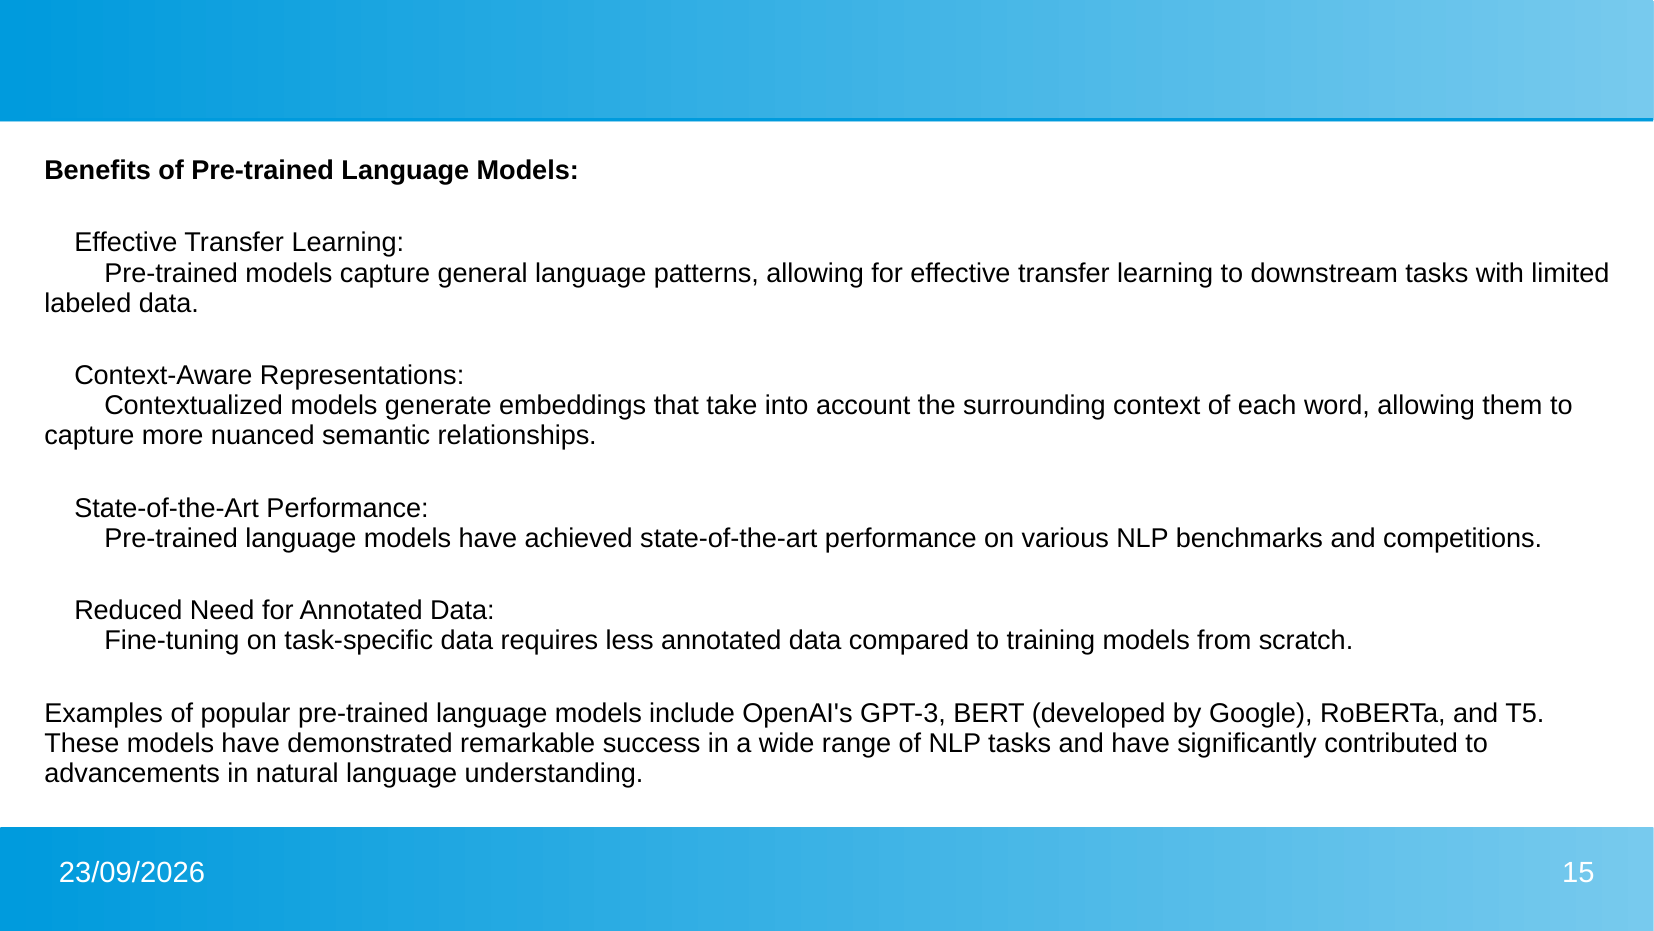

#
Benefits of Pre-trained Language Models:
 Effective Transfer Learning:
 Pre-trained models capture general language patterns, allowing for effective transfer learning to downstream tasks with limited labeled data.
 Context-Aware Representations:
 Contextualized models generate embeddings that take into account the surrounding context of each word, allowing them to capture more nuanced semantic relationships.
 State-of-the-Art Performance:
 Pre-trained language models have achieved state-of-the-art performance on various NLP benchmarks and competitions.
 Reduced Need for Annotated Data:
 Fine-tuning on task-specific data requires less annotated data compared to training models from scratch.
Examples of popular pre-trained language models include OpenAI's GPT-3, BERT (developed by Google), RoBERTa, and T5. These models have demonstrated remarkable success in a wide range of NLP tasks and have significantly contributed to advancements in natural language understanding.
15